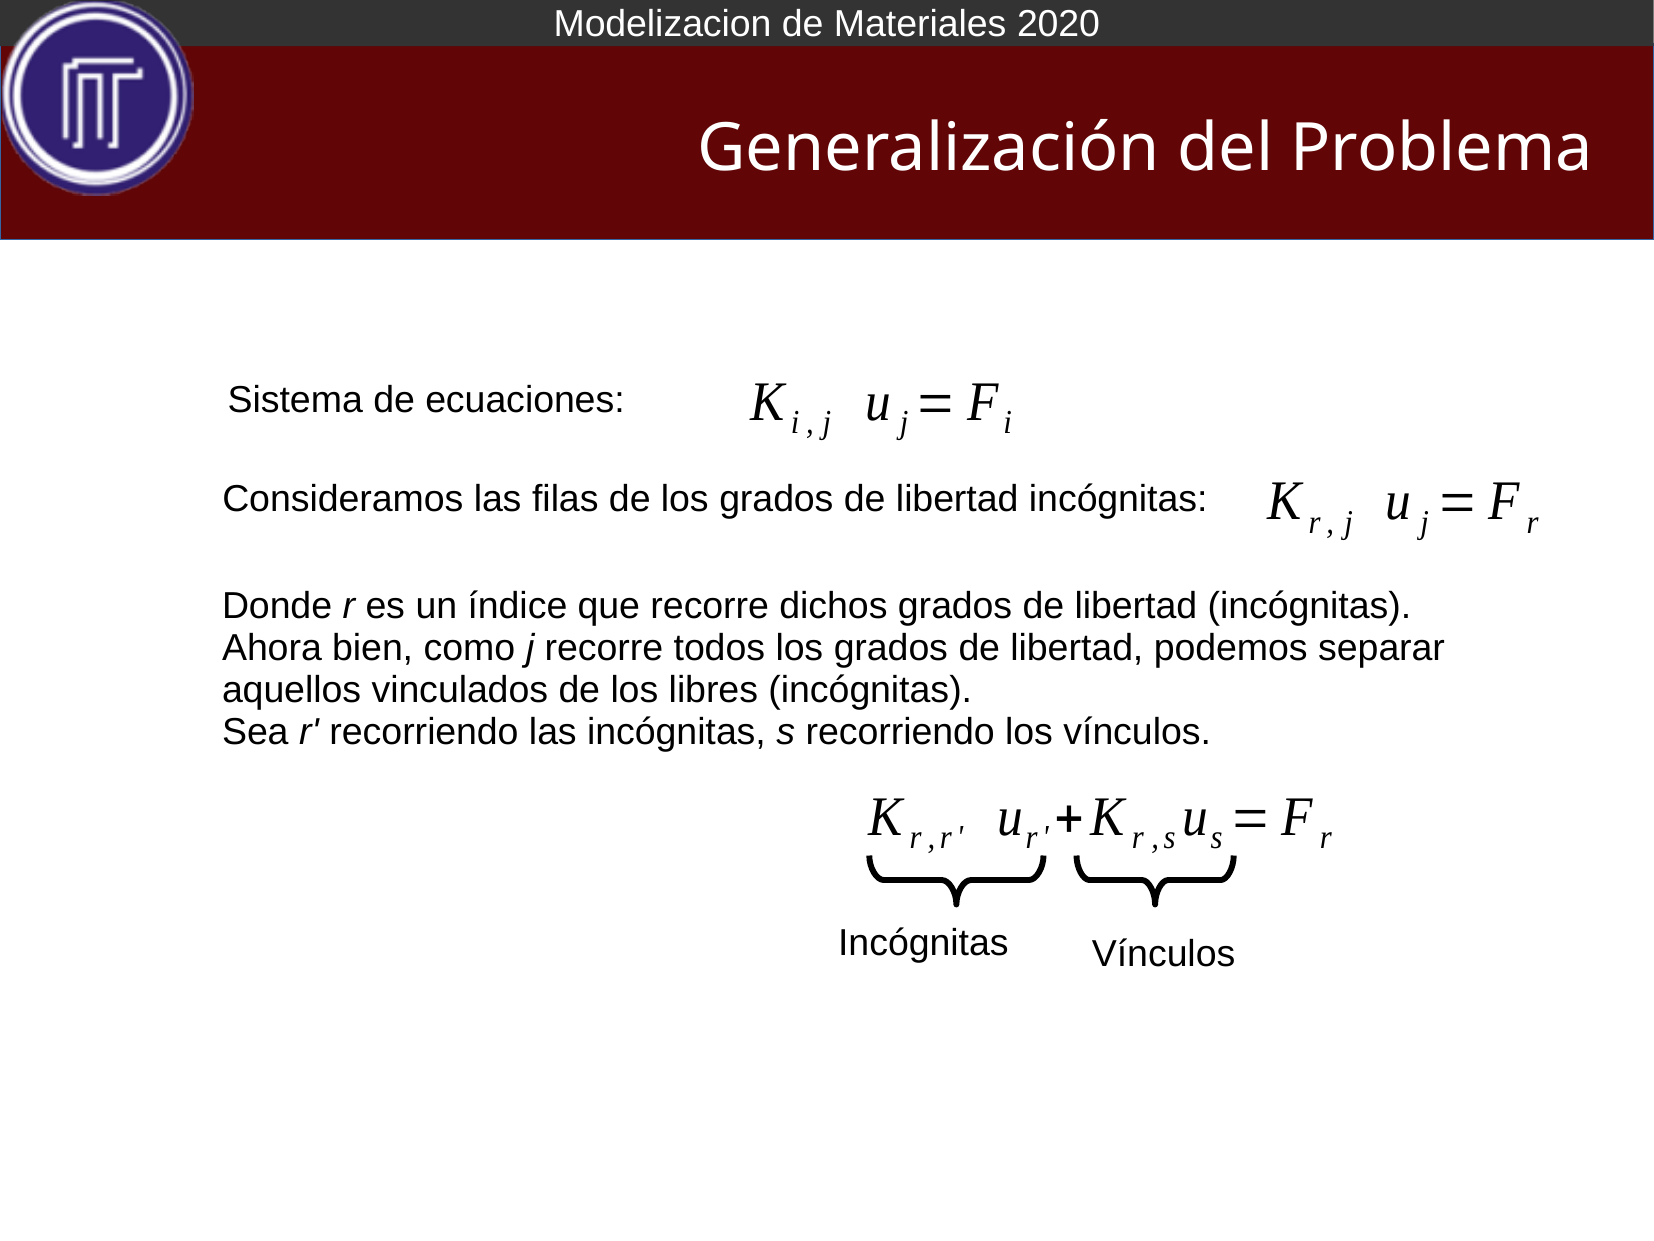

# Generalización del Problema
Sistema de ecuaciones:
Consideramos las filas de los grados de libertad incógnitas:
Donde r es un índice que recorre dichos grados de libertad (incógnitas).
Ahora bien, como j recorre todos los grados de libertad, podemos separar
aquellos vinculados de los libres (incógnitas).
Sea r' recorriendo las incógnitas, s recorriendo los vínculos.
Incógnitas
Vínculos